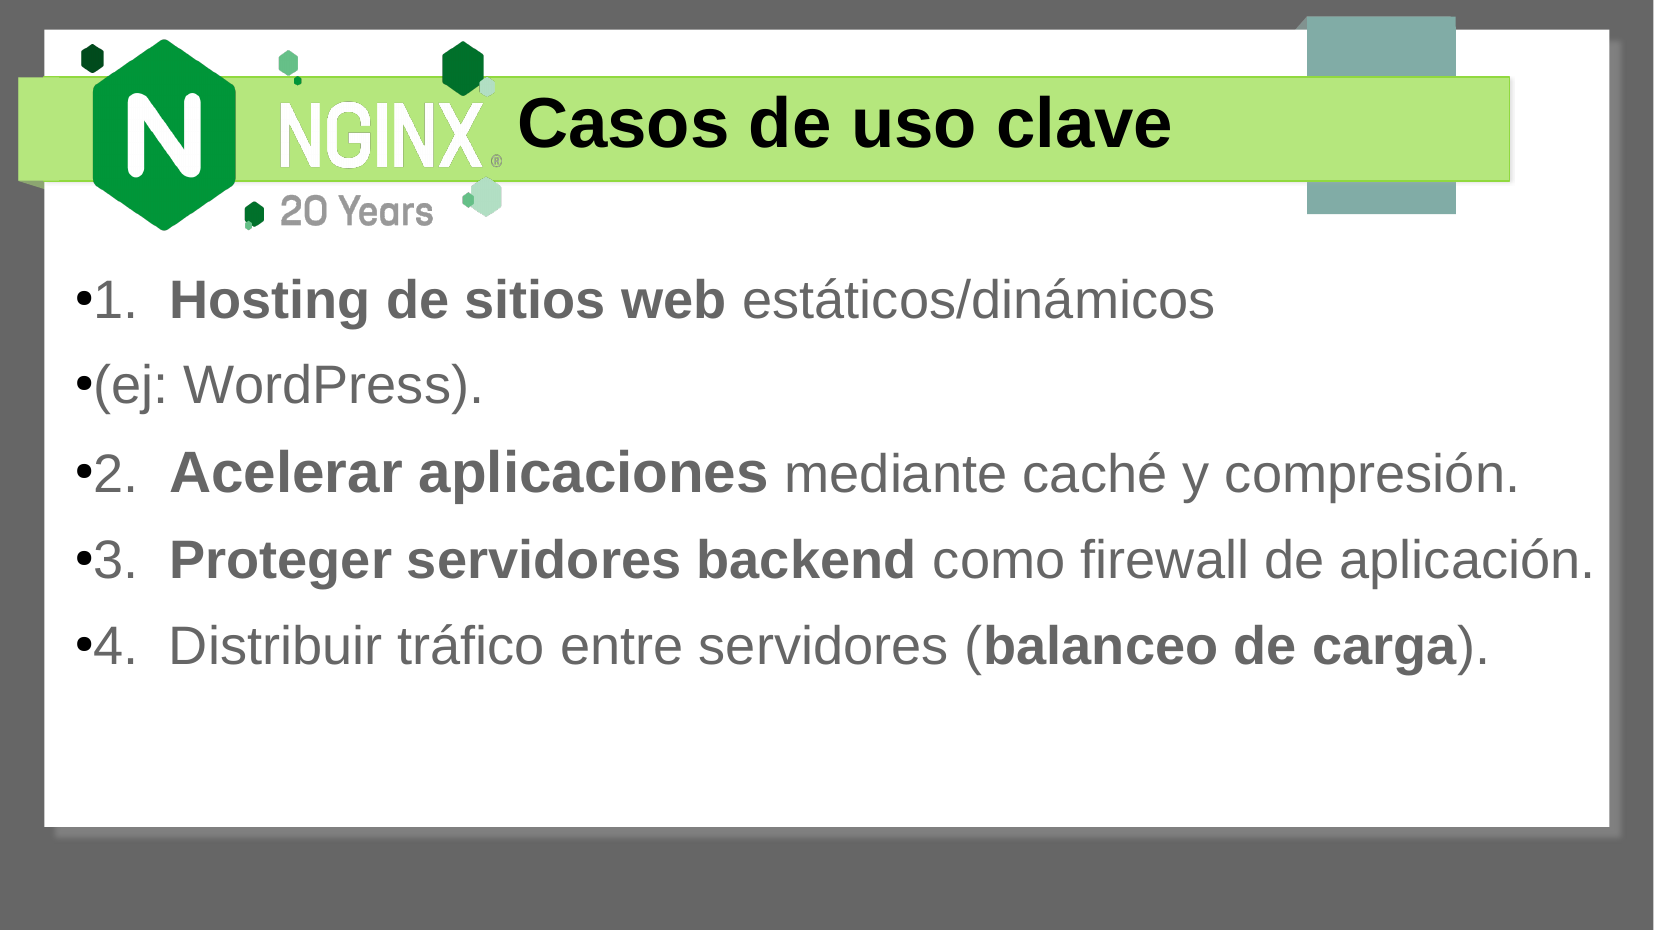

# Casos de uso clave
1. Hosting de sitios web estáticos/dinámicos
(ej: WordPress).
2. Acelerar aplicaciones mediante caché y compresión.
3. Proteger servidores backend como firewall de aplicación.
4. Distribuir tráfico entre servidores (balanceo de carga).